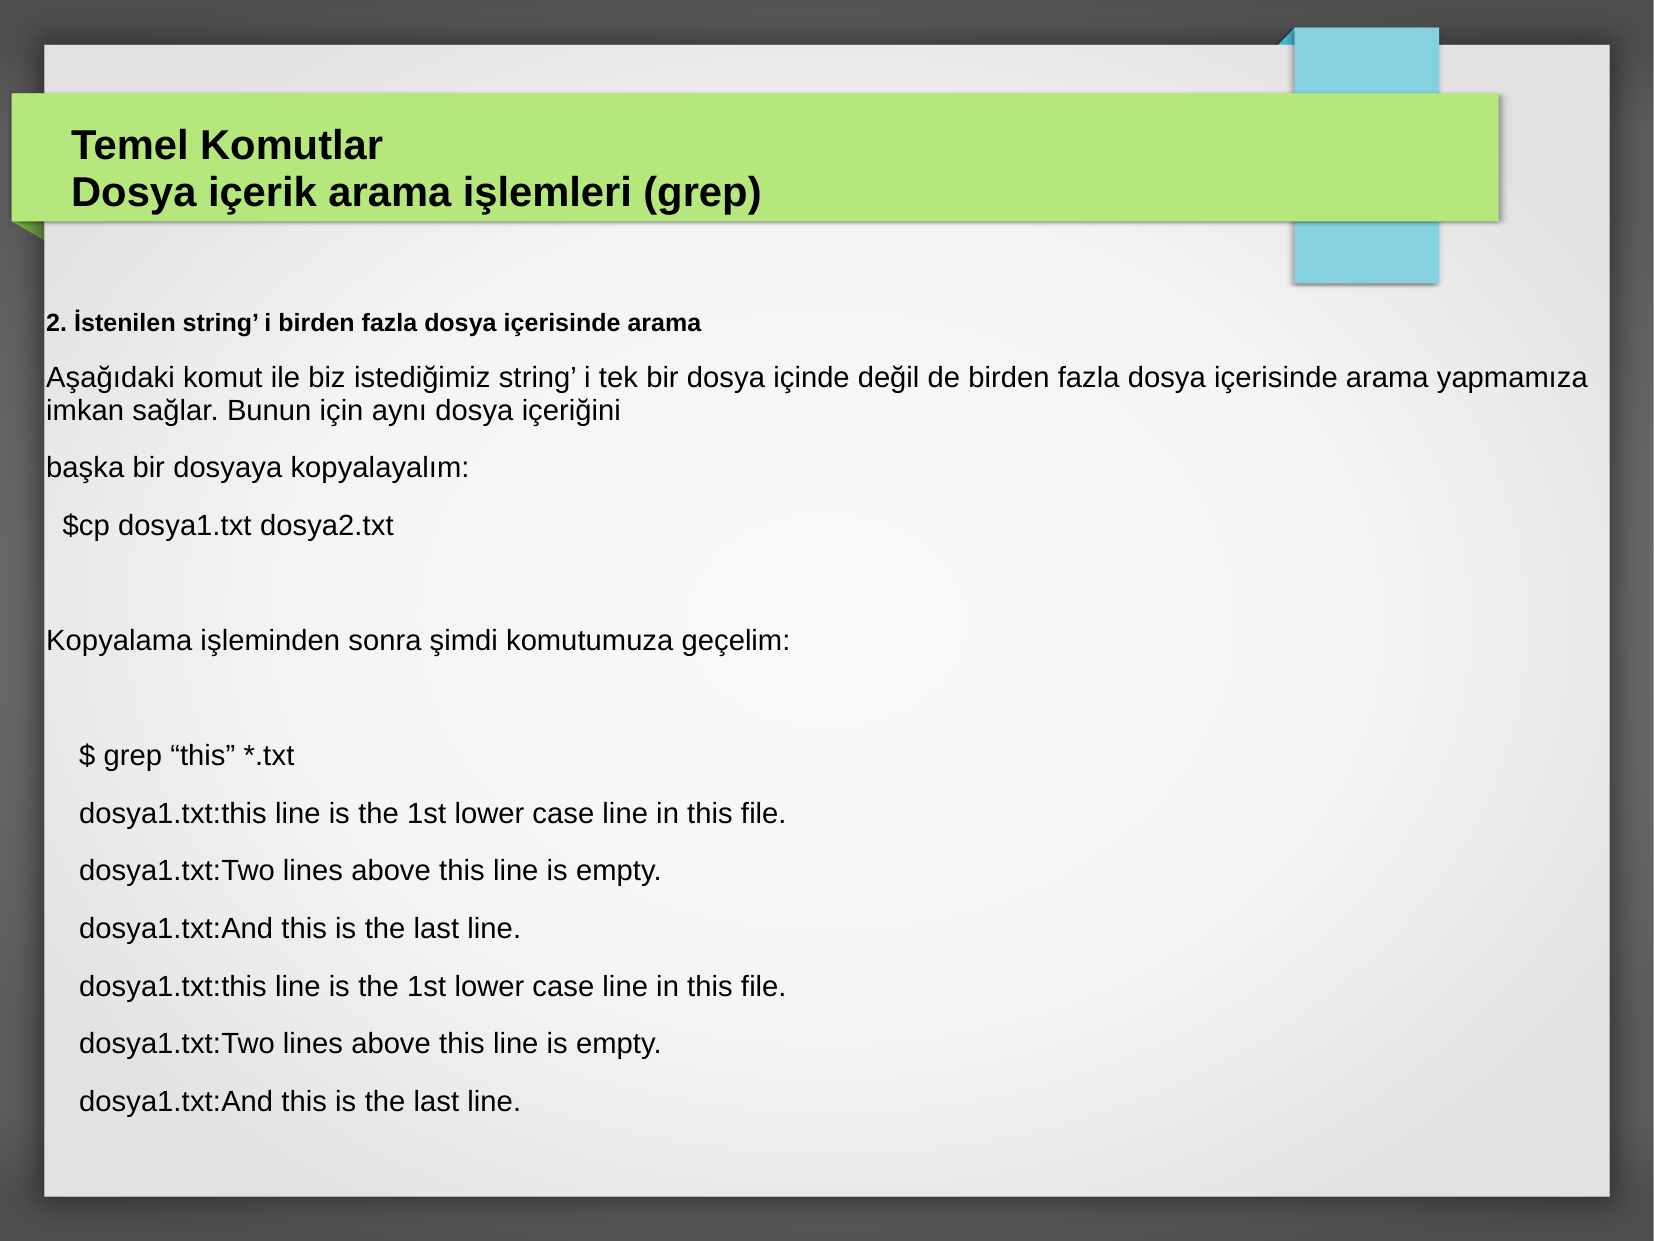

Temel Komutlar
Dosya içerik arama işlemleri (grep)
2. İstenilen string’ i birden fazla dosya içerisinde arama
Aşağıdaki komut ile biz istediğimiz string’ i tek bir dosya içinde değil de birden fazla dosya içerisinde arama yapmamıza imkan sağlar. Bunun için aynı dosya içeriğini
başka bir dosyaya kopyalayalım:
 $cp dosya1.txt dosya2.txt
Kopyalama işleminden sonra şimdi komutumuza geçelim:
 $ grep “this” *.txt
 dosya1.txt:this line is the 1st lower case line in this file.
 dosya1.txt:Two lines above this line is empty.
 dosya1.txt:And this is the last line.
 dosya1.txt:this line is the 1st lower case line in this file.
 dosya1.txt:Two lines above this line is empty.
 dosya1.txt:And this is the last line.